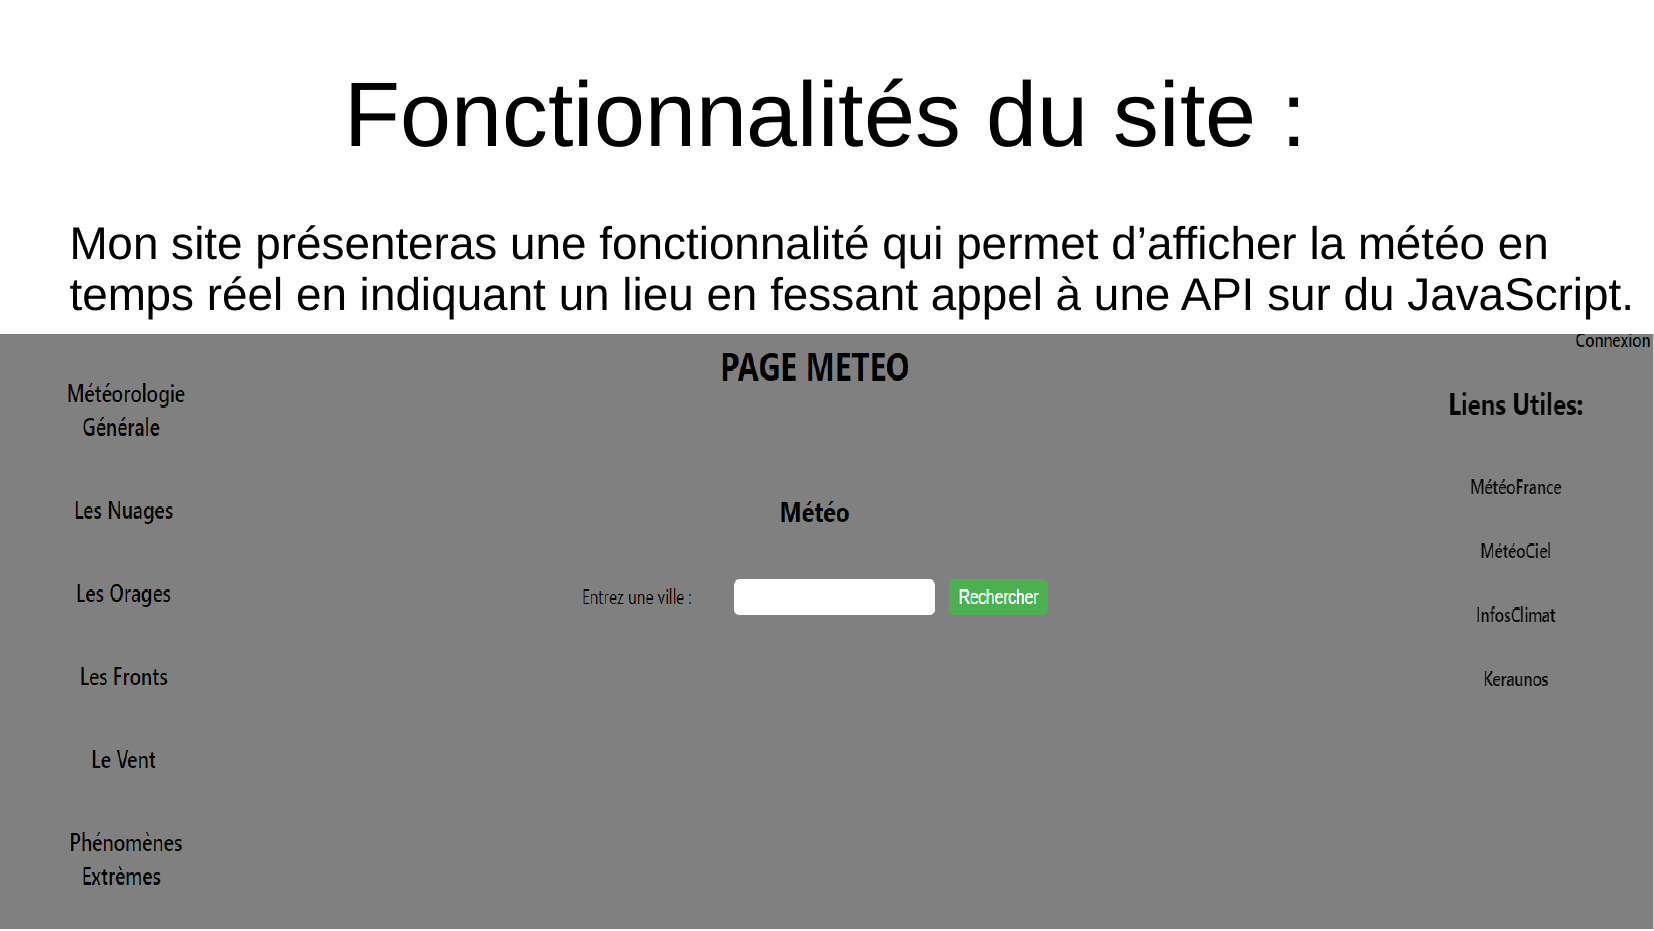

# Fonctionnalités du site :
Mon site présenteras une fonctionnalité qui permet d’afficher la météo en temps réel en indiquant un lieu en fessant appel à une API sur du JavaScript.